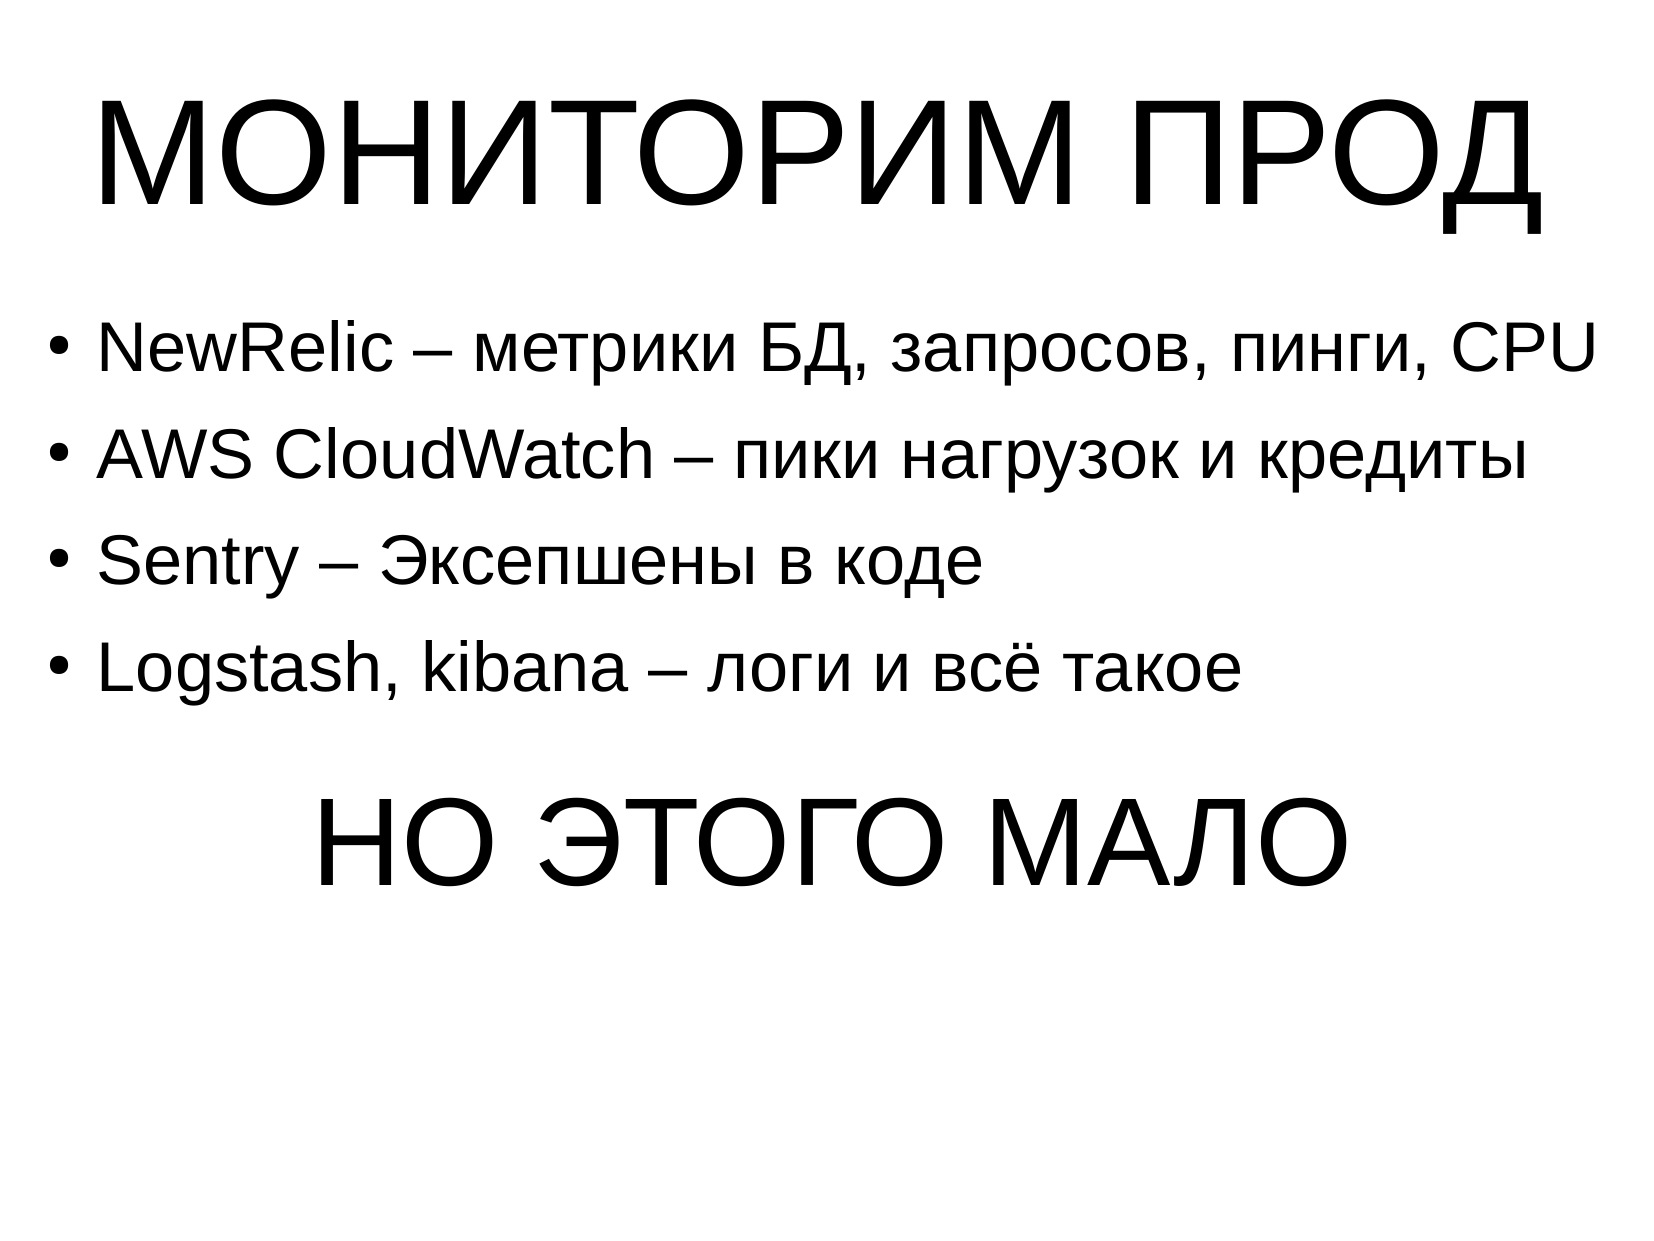

# МОНИТОРИМ ПРОД
NewRelic – метрики БД, запросов, пинги, CPU
AWS CloudWatch – пики нагрузок и кредиты
Sentry – Эксепшены в коде
Logstash, kibana – логи и всё такое
НО ЭТОГО МАЛО